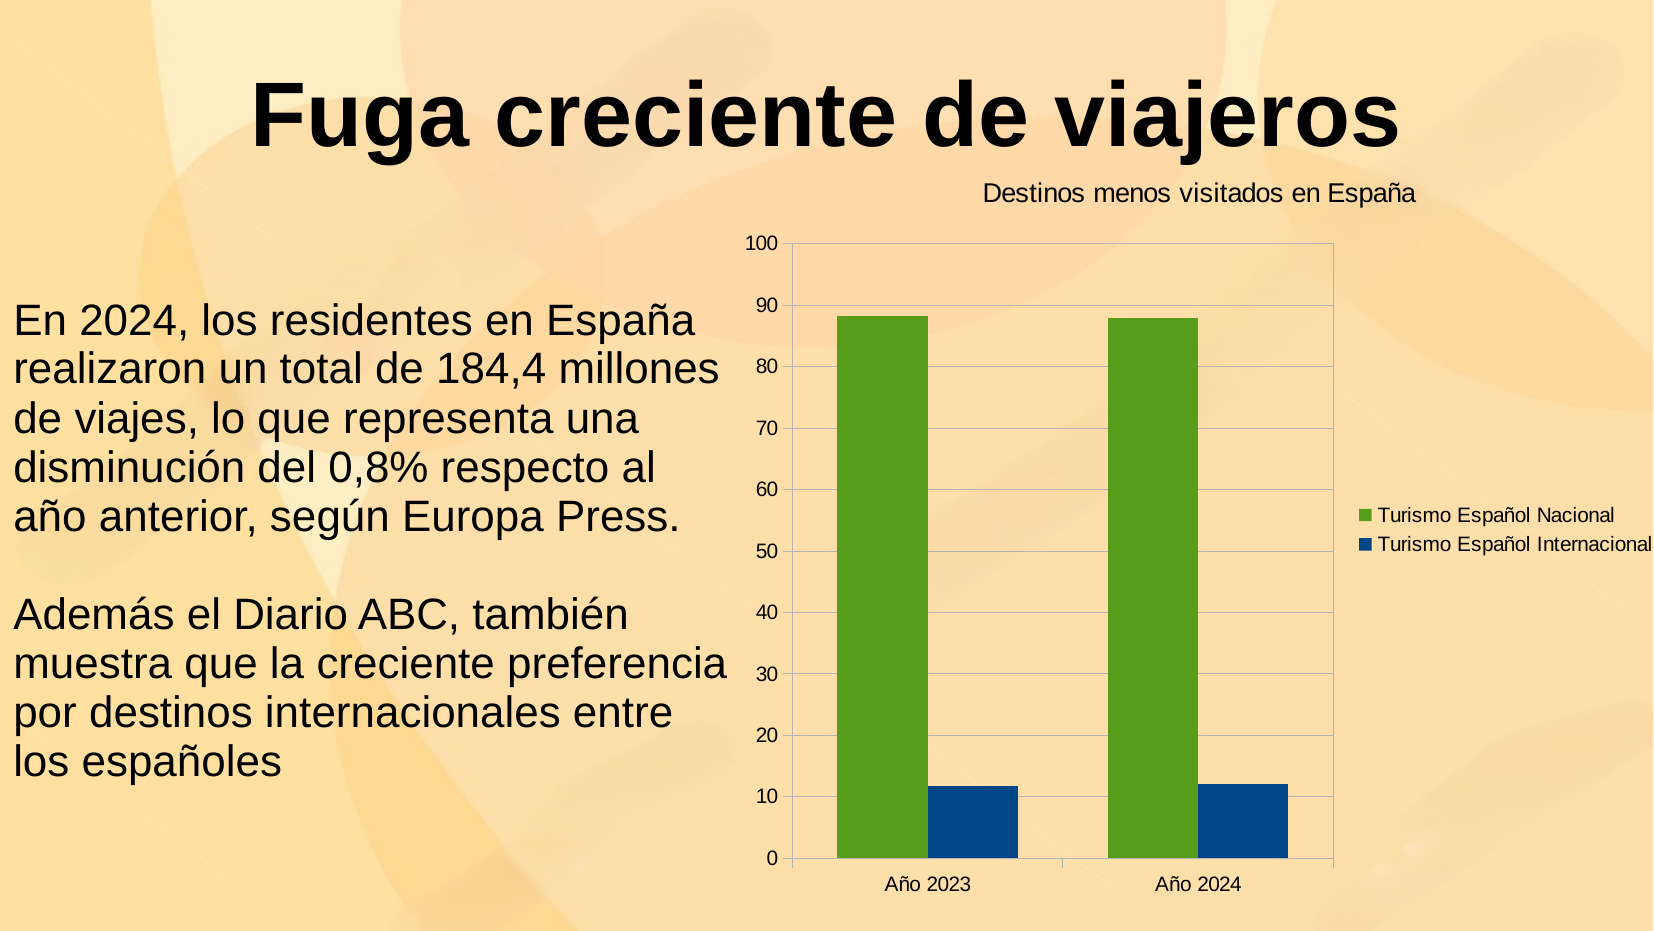

# Fuga creciente de viajeros
### Chart: Destinos menos visitados en España
| Category | Turismo Español Nacional | Turismo Español Internacional |
|---|---|---|
| Año 2023 | 88.3 | 11.7 |
| Año 2024 | 87.9 | 12.1 |En 2024, los residentes en España realizaron un total de 184,4 millones de viajes, lo que representa una disminución del 0,8% respecto al año anterior, según Europa Press.
Además el Diario ABC, también muestra que la creciente preferencia por destinos internacionales entre los españoles